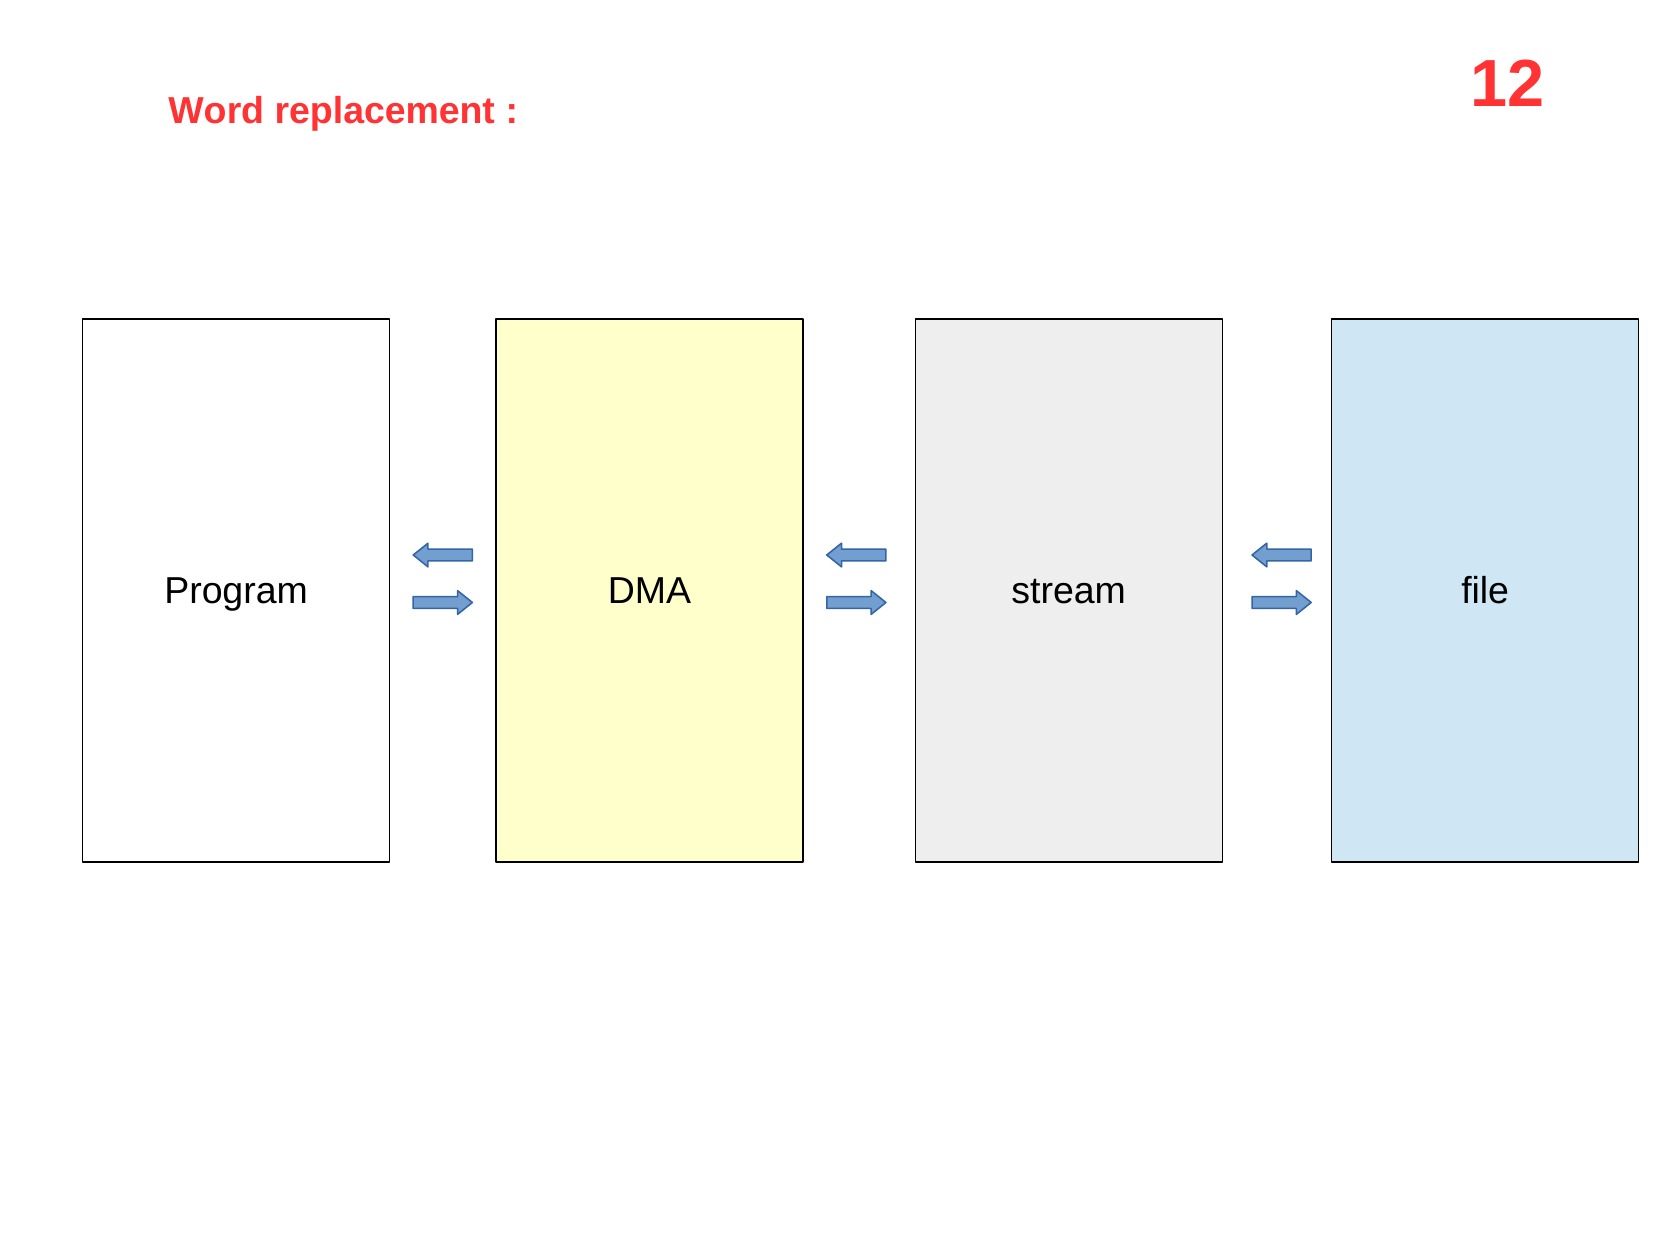

12
Word replacement :
Program
DMA
stream
file